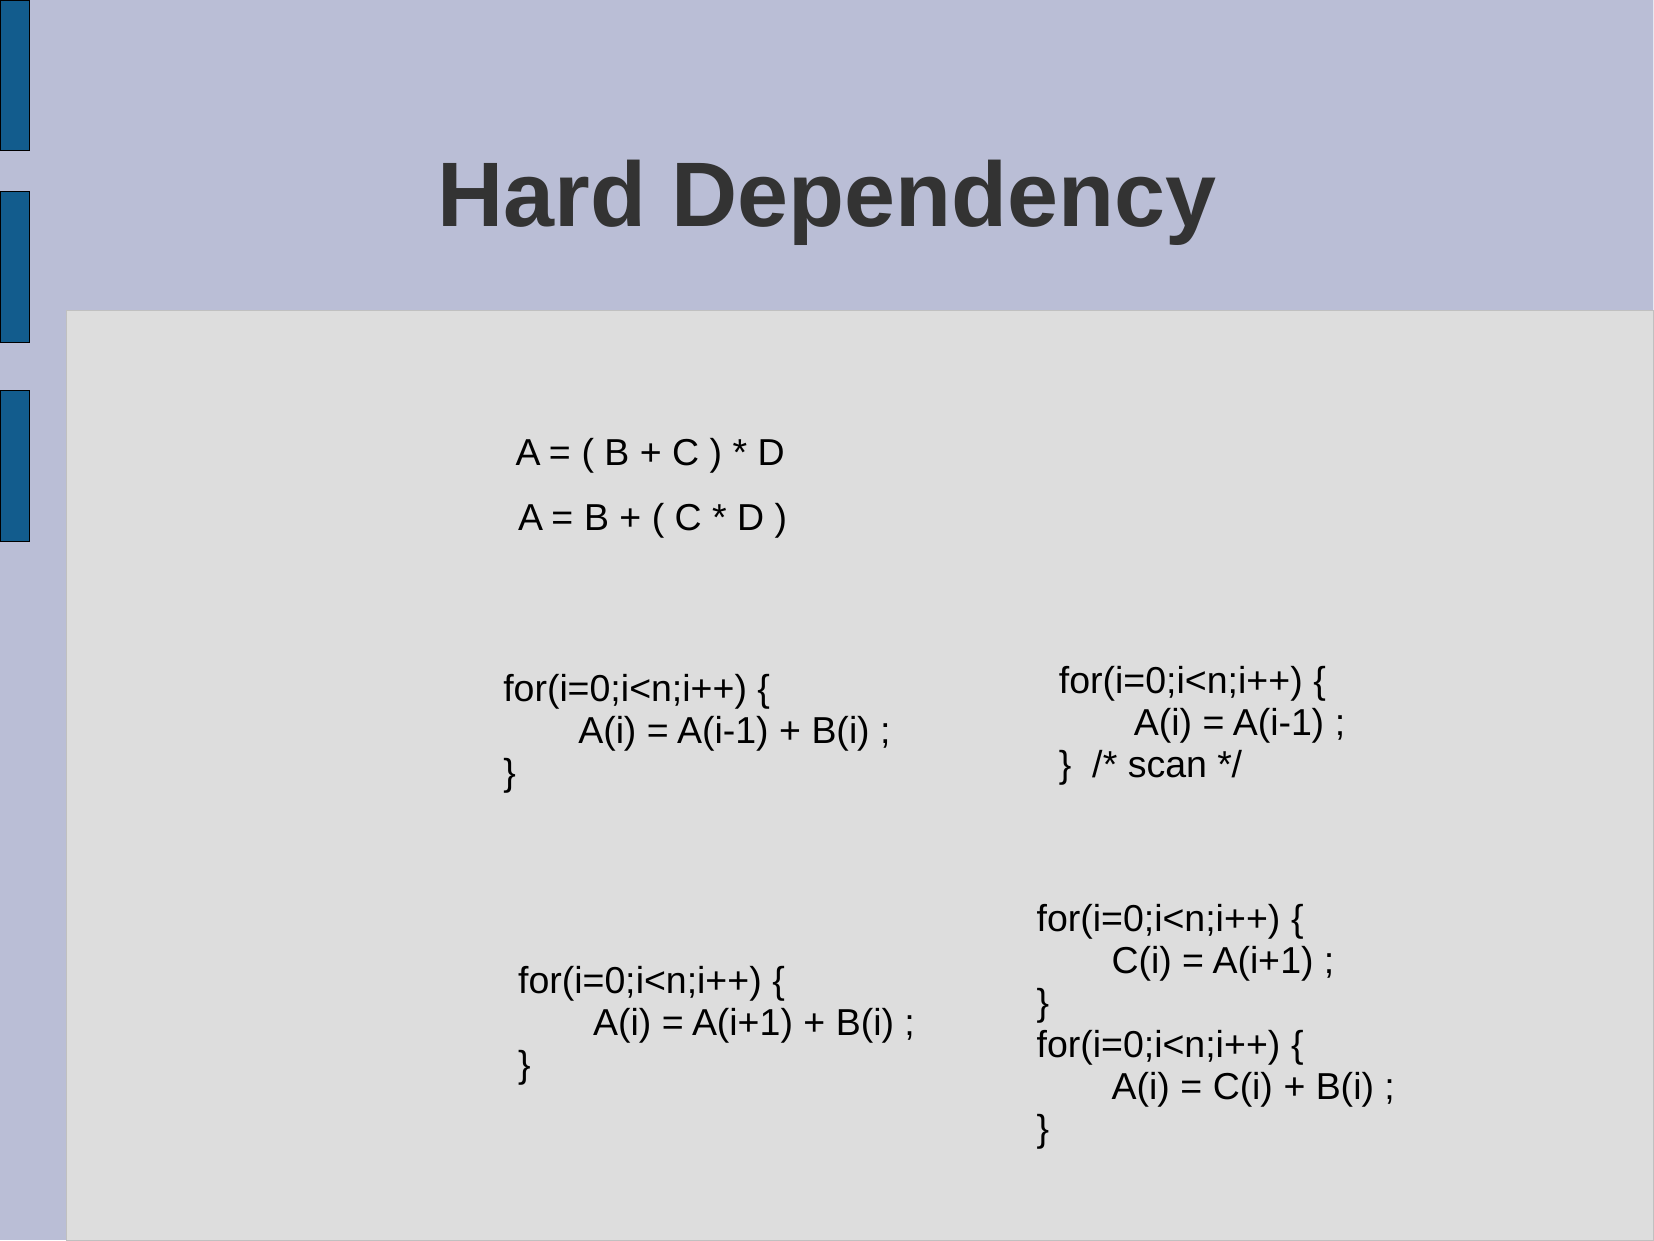

# Hard Dependency
A = ( B + C ) * D
A = B + ( C * D )
for(i=0;i<n;i++) {
	A(i) = A(i-1) ;
} /* scan */
for(i=0;i<n;i++) {
	A(i) = A(i-1) + B(i) ;
}
for(i=0;i<n;i++) {
	C(i) = A(i+1) ;
}
for(i=0;i<n;i++) {
	A(i) = C(i) + B(i) ;
}
for(i=0;i<n;i++) {
	A(i) = A(i+1) + B(i) ;
}